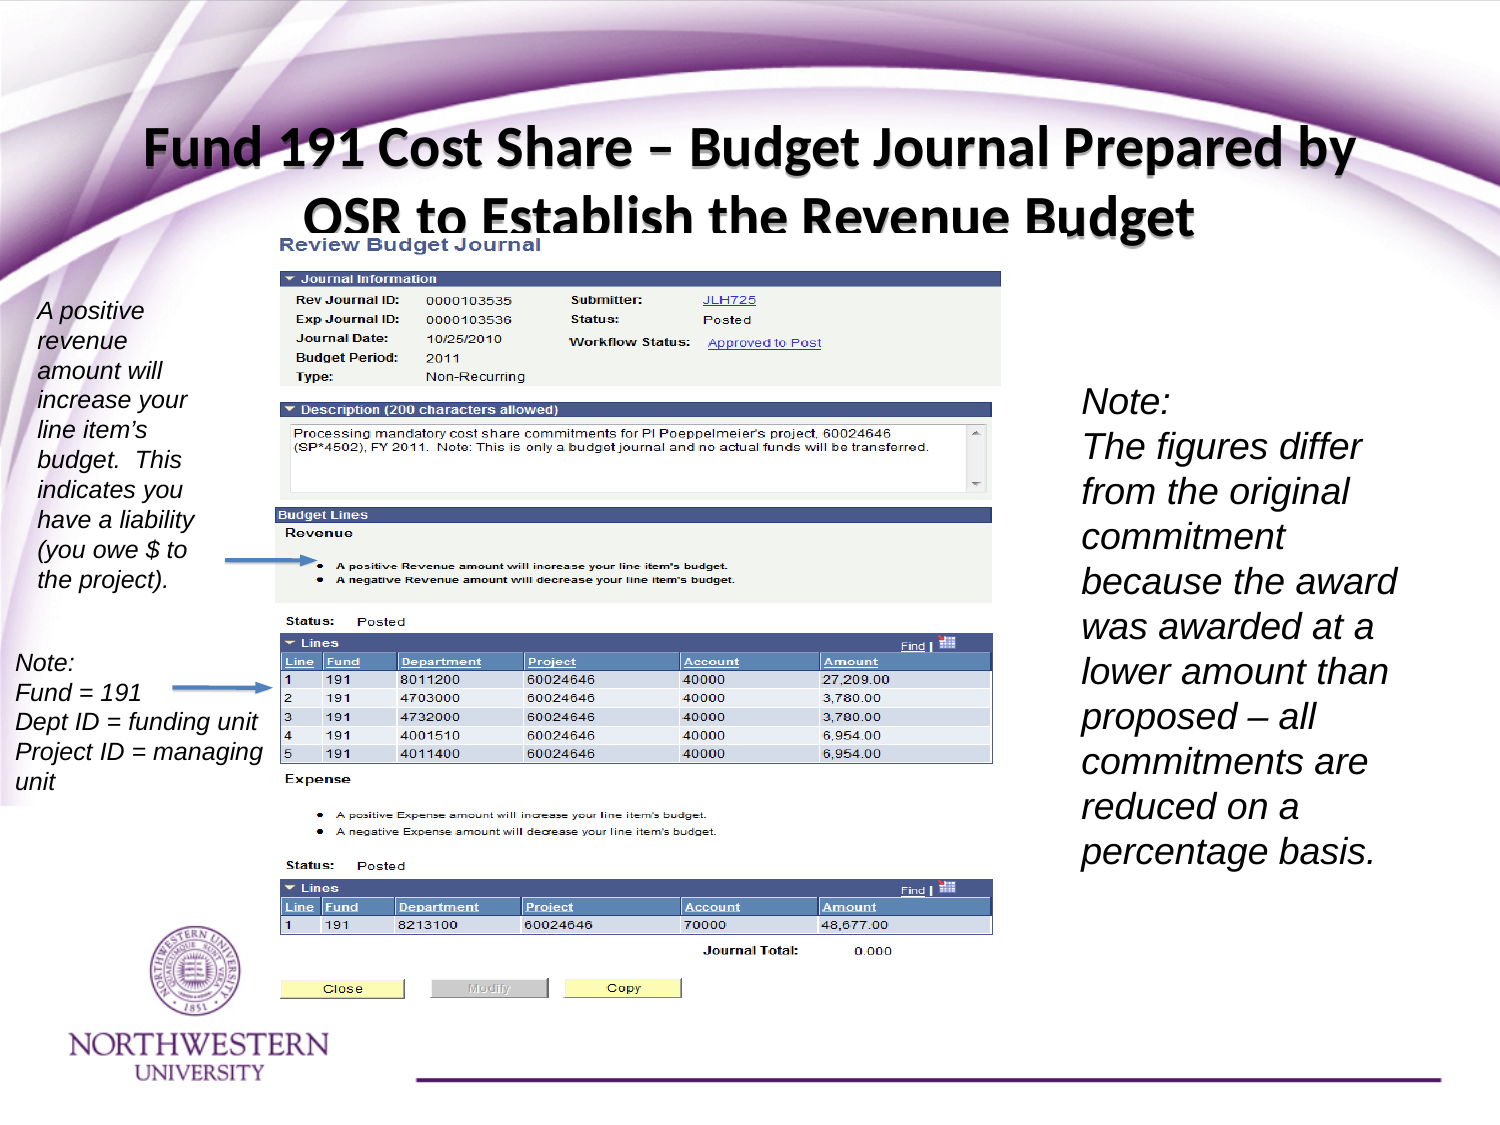

# Fund 191 Cost Share – Budget Journal Prepared by OSR to Establish the Revenue Budget
A positive revenue amount will increase your line item’s budget. This indicates you have a liability (you owe $ to the project).
Note:
The figures differ from the original commitment because the award was awarded at a lower amount than proposed – all commitments are reduced on a percentage basis.
Note:
Fund = 191
Dept ID = funding unit
Project ID = managing unit